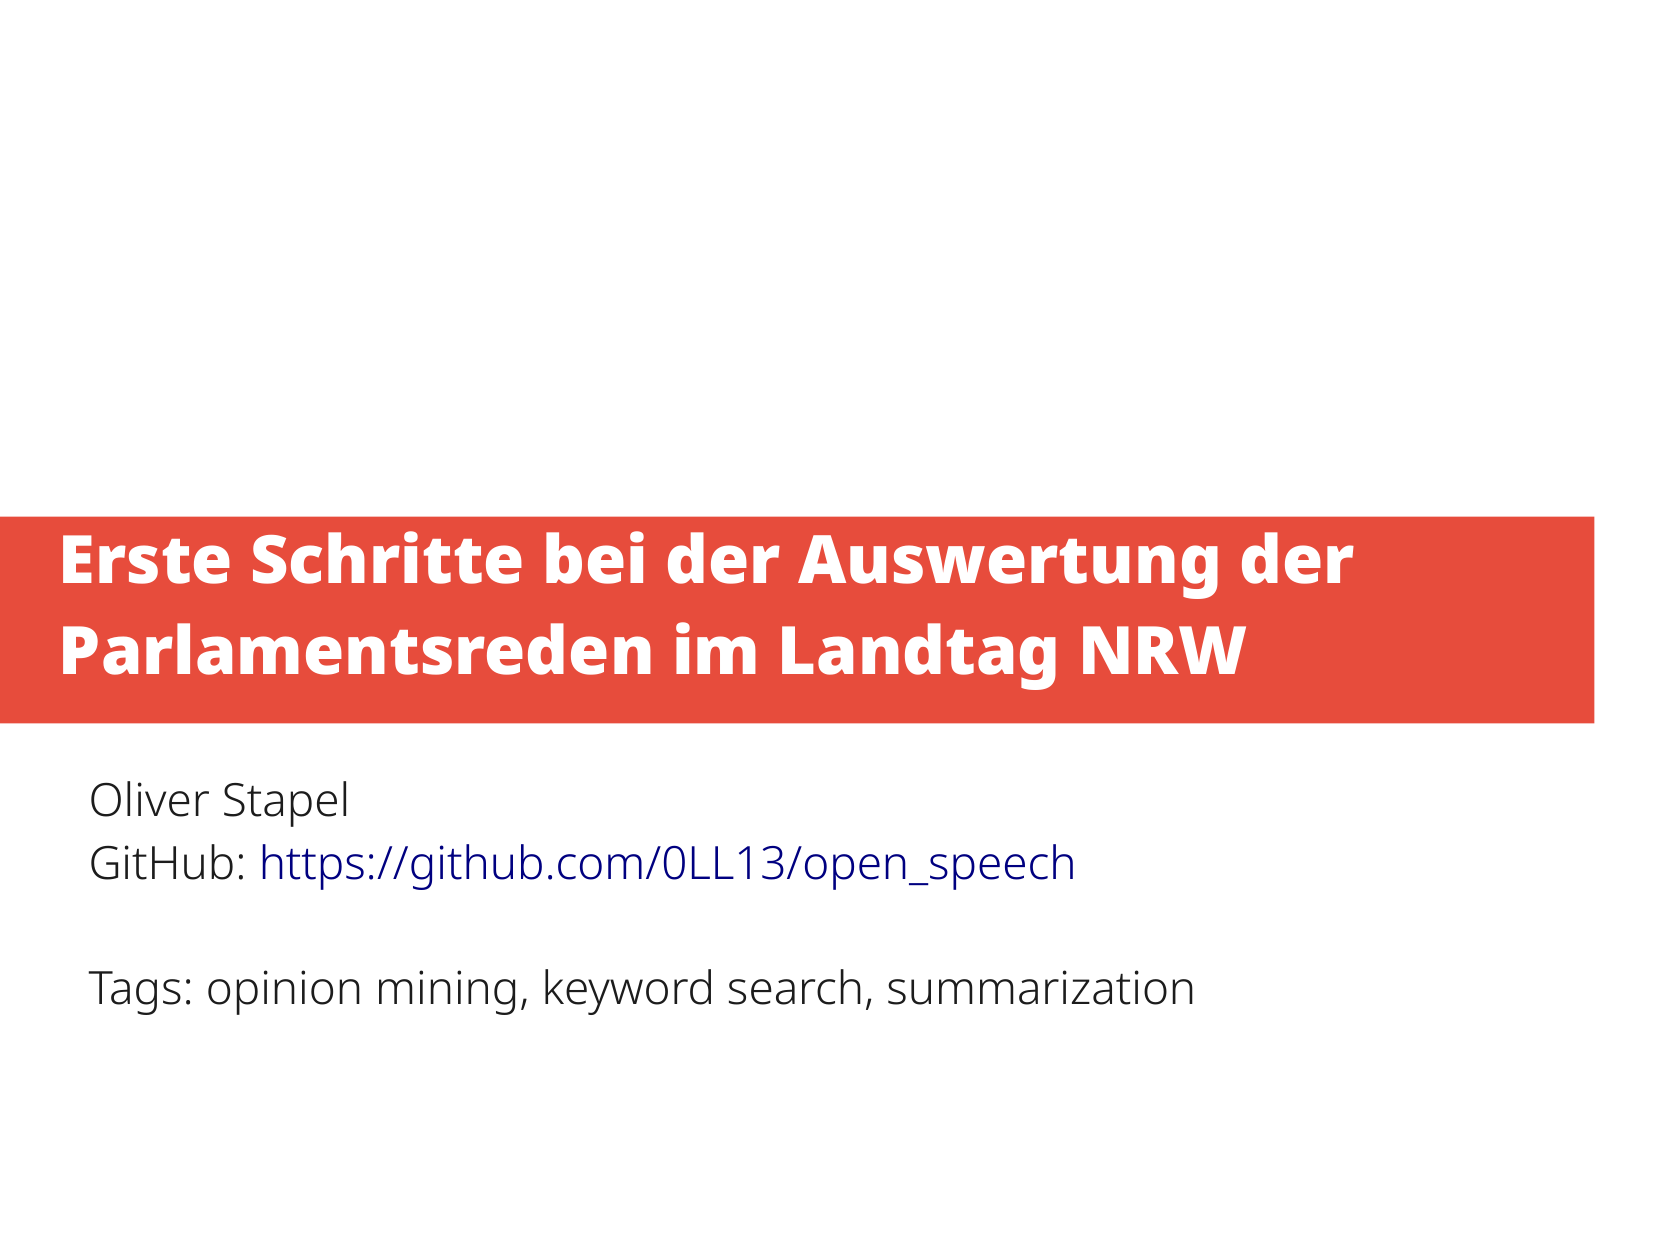

# Erste Schritte bei der Auswertung der Parlamentsreden im Landtag NRW
Oliver Stapel
GitHub: https://github.com/0LL13/open_speech
Tags: opinion mining, keyword search, summarization